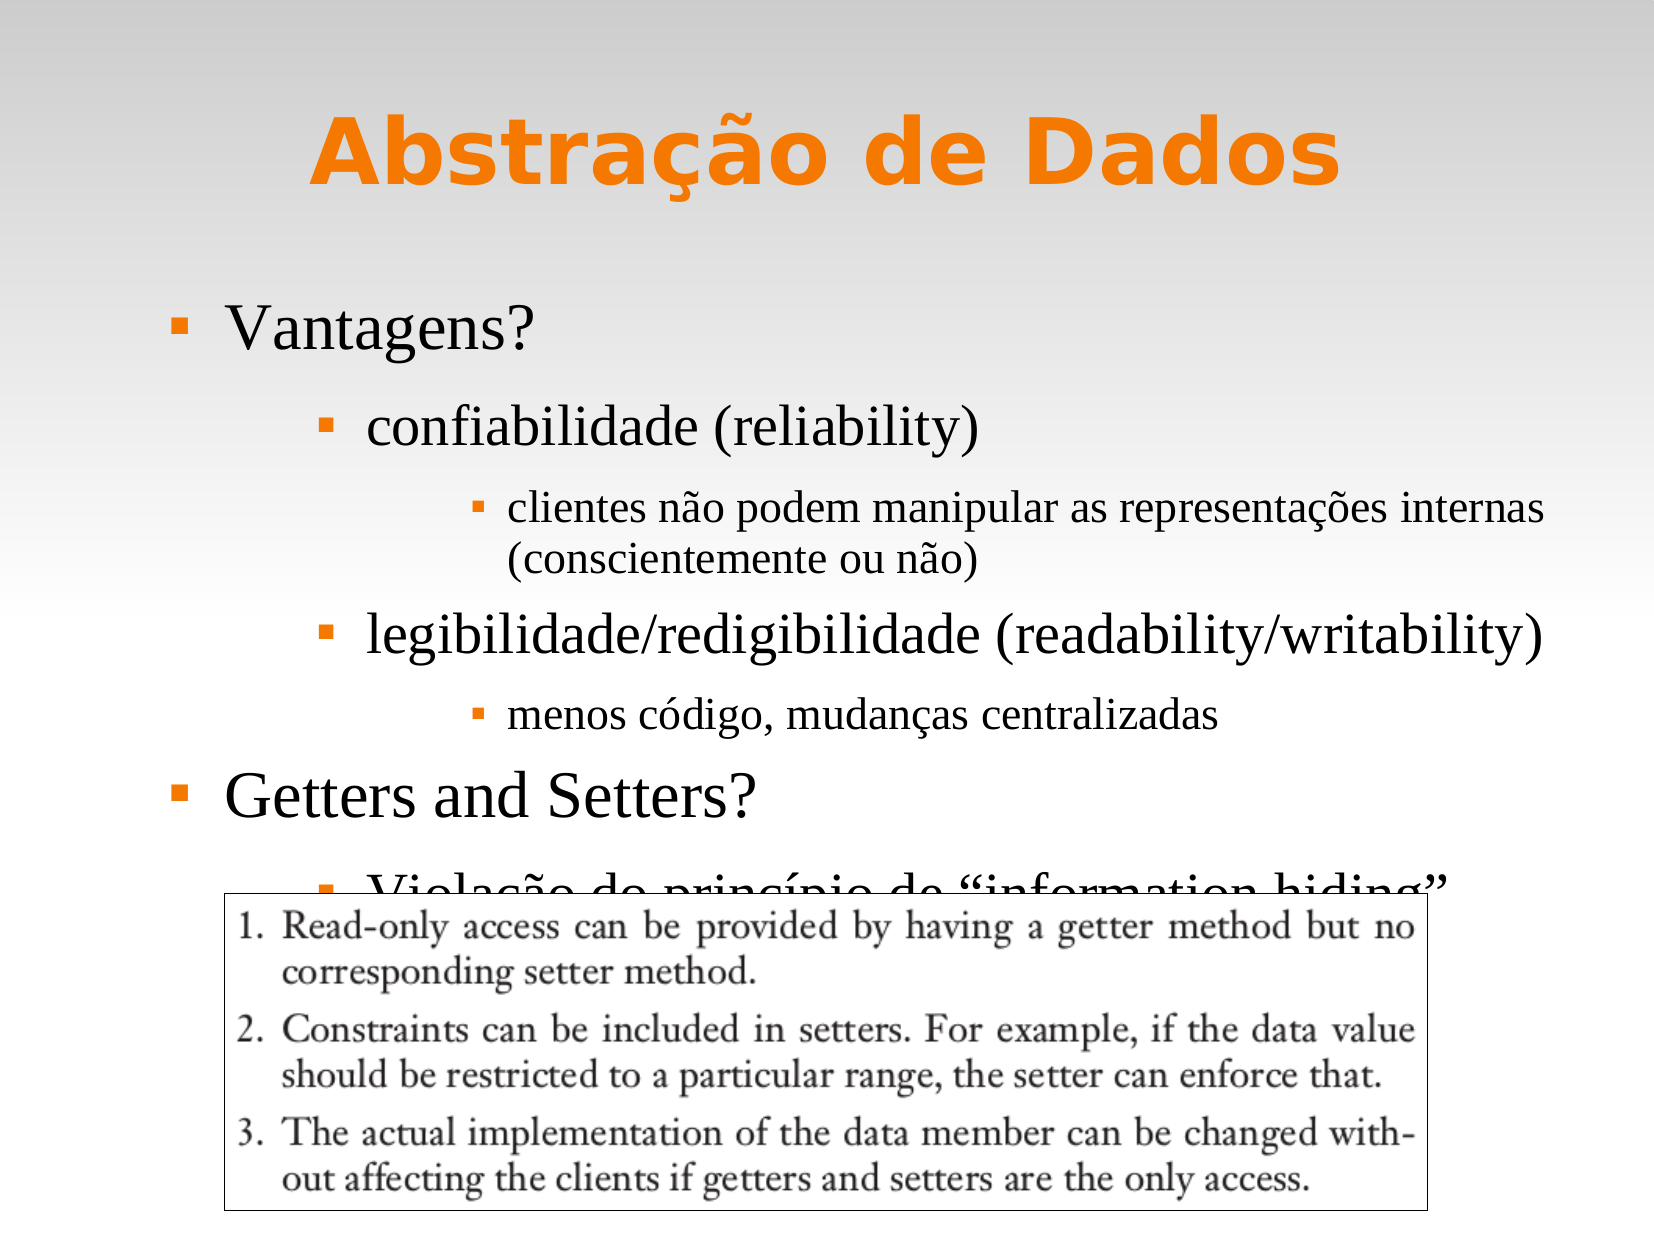

# Abstração de Dados
Vantagens?
confiabilidade (reliability)
clientes não podem manipular as representações internas (conscientemente ou não)
legibilidade/redigibilidade (readability/writability)
menos código, mudanças centralizadas
Getters and Setters?
Violação do princípio de “information hiding”